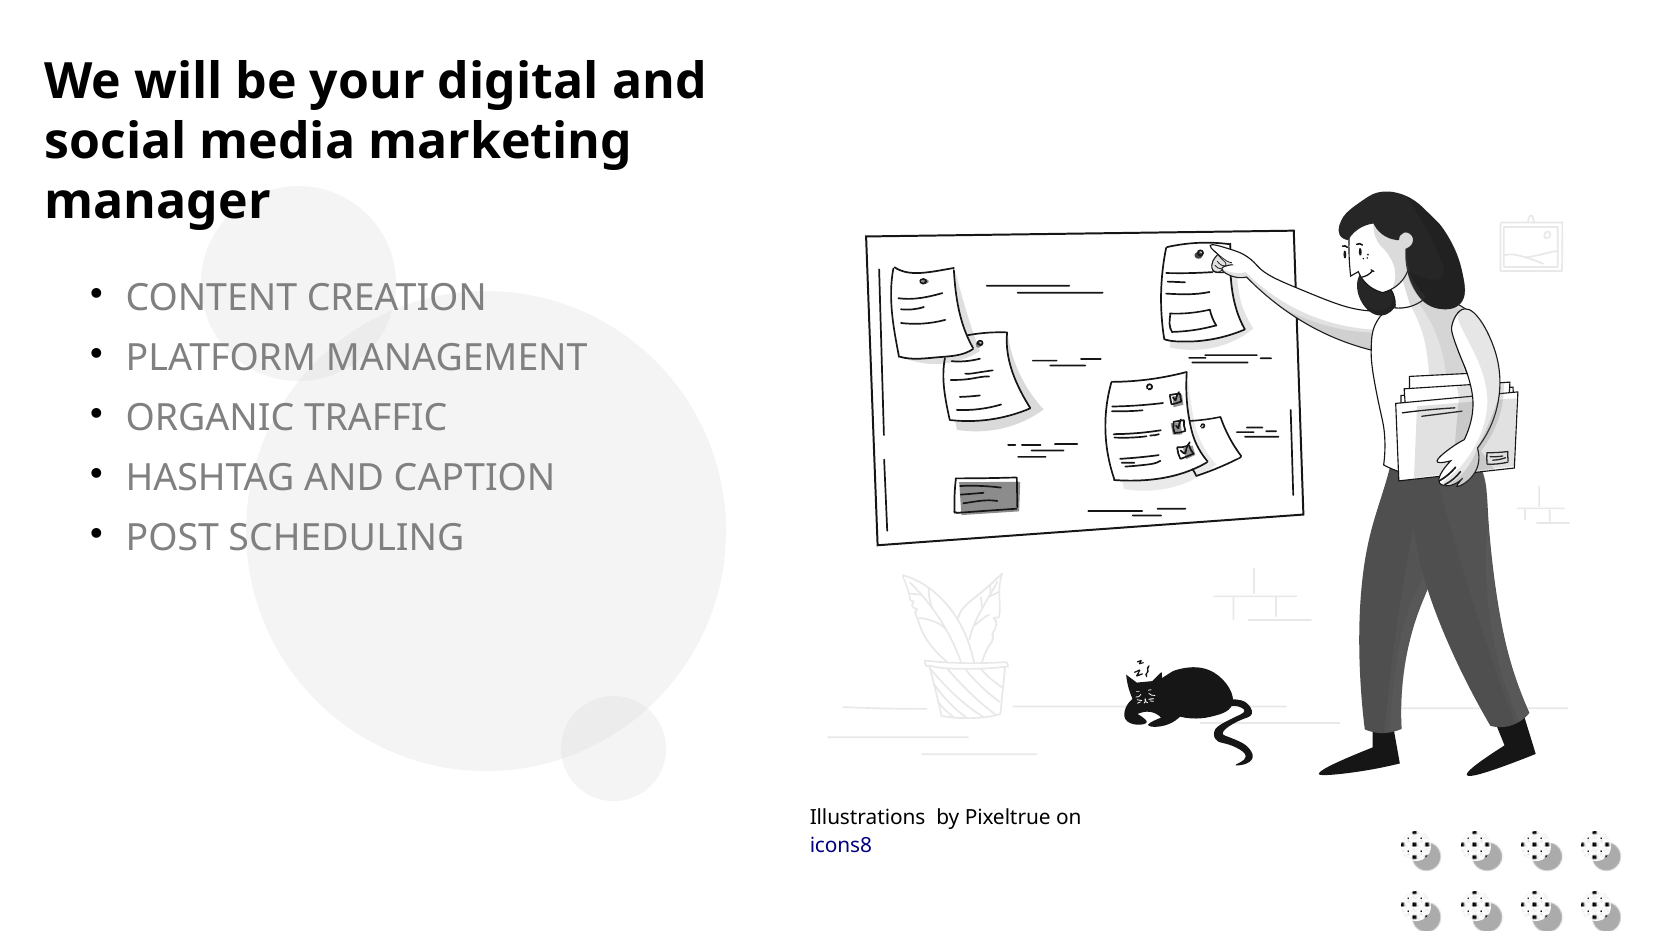

We will be your digital and social media marketing manager
CONTENT CREATION
PLATFORM MANAGEMENT
ORGANIC TRAFFIC
HASHTAG AND CAPTION
POST SCHEDULING